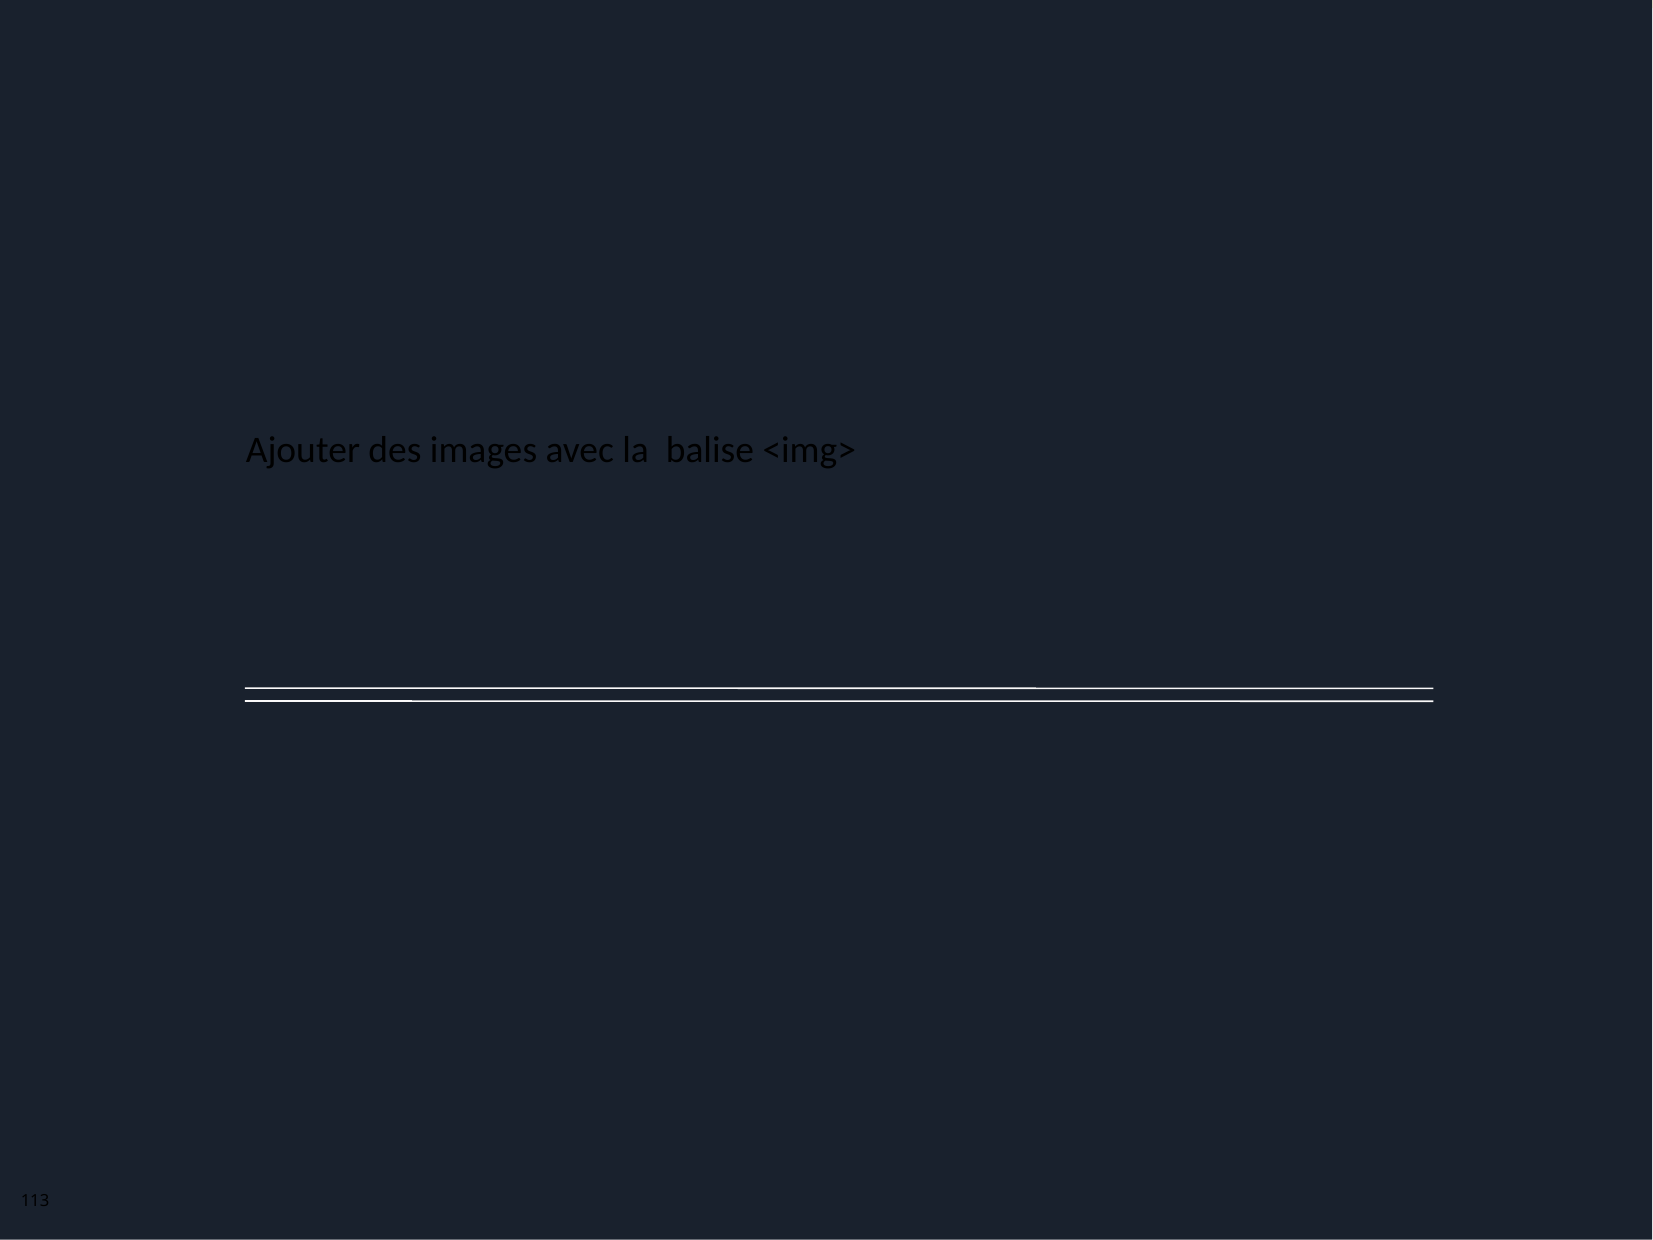

# Ajouter des images avec la balise <img>
113